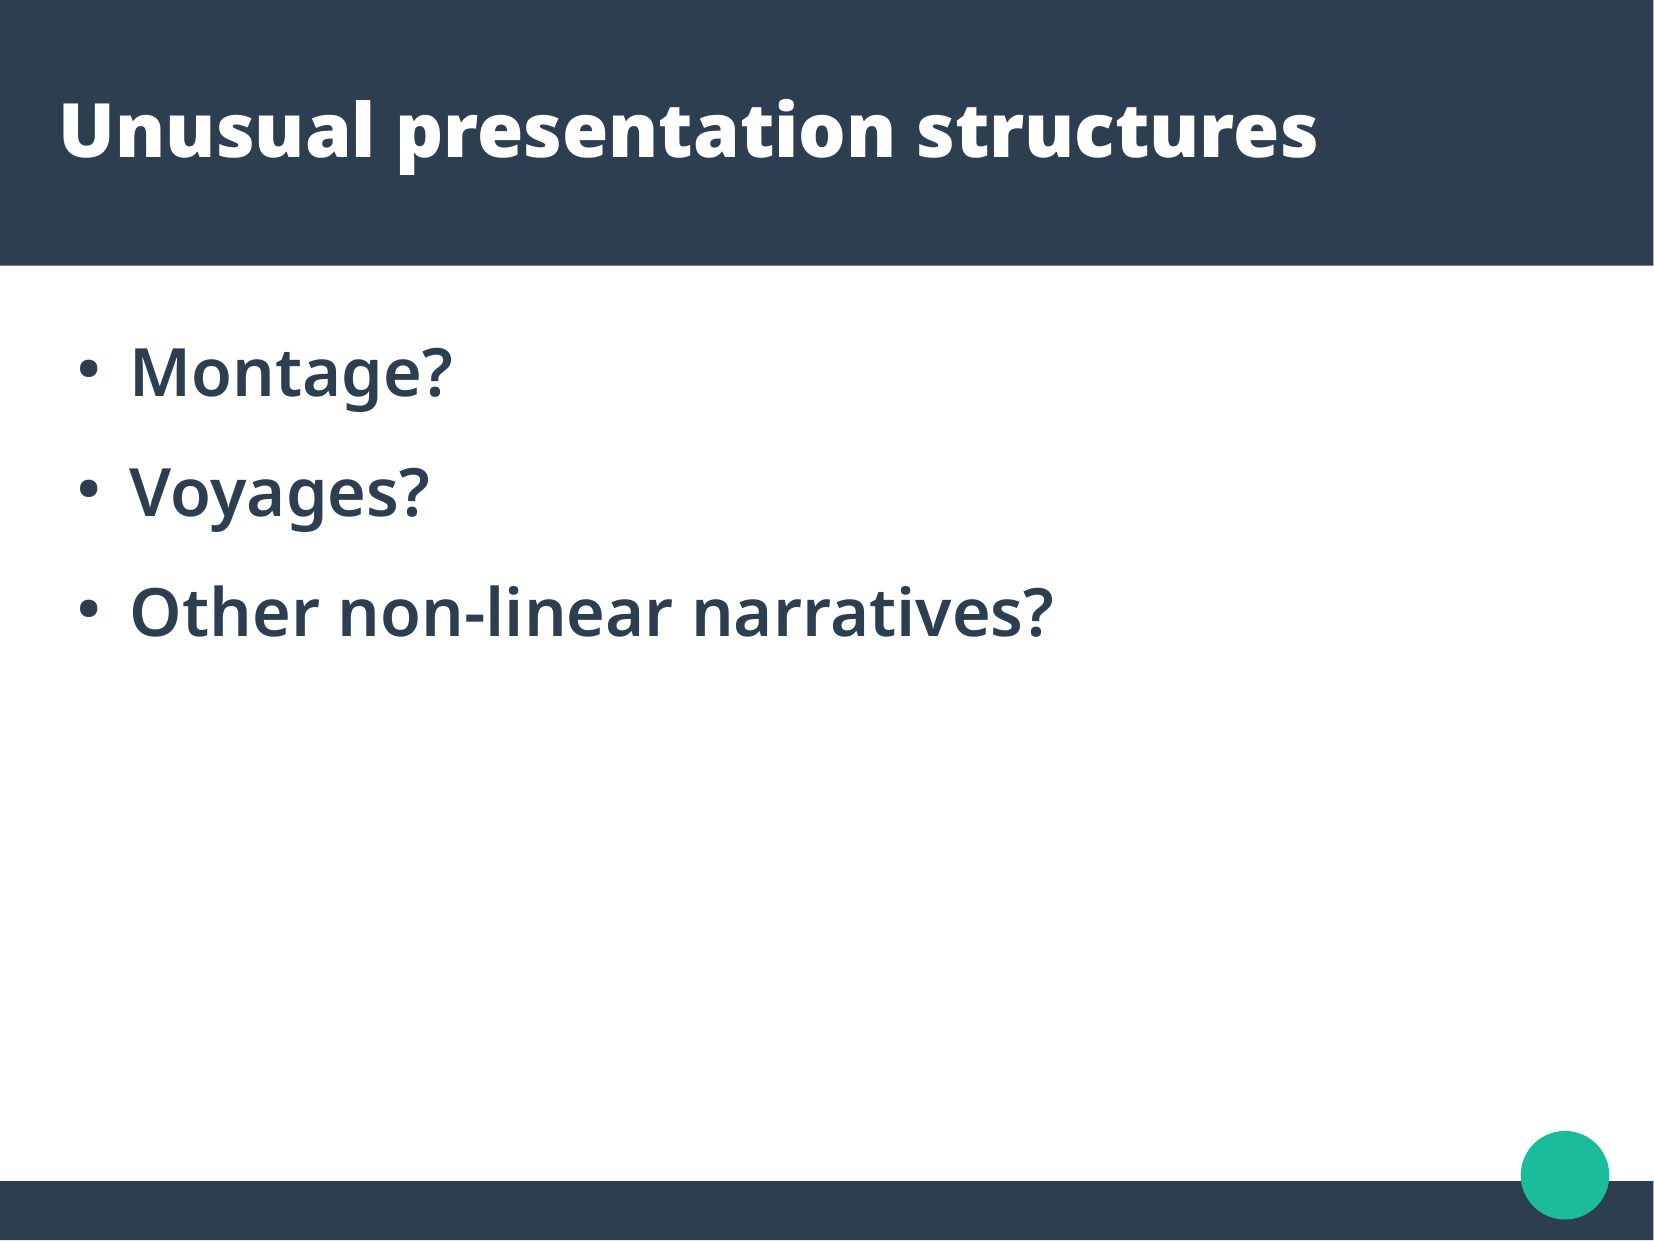

# Unusual presentation structures
Montage?
Voyages?
Other non-linear narratives?